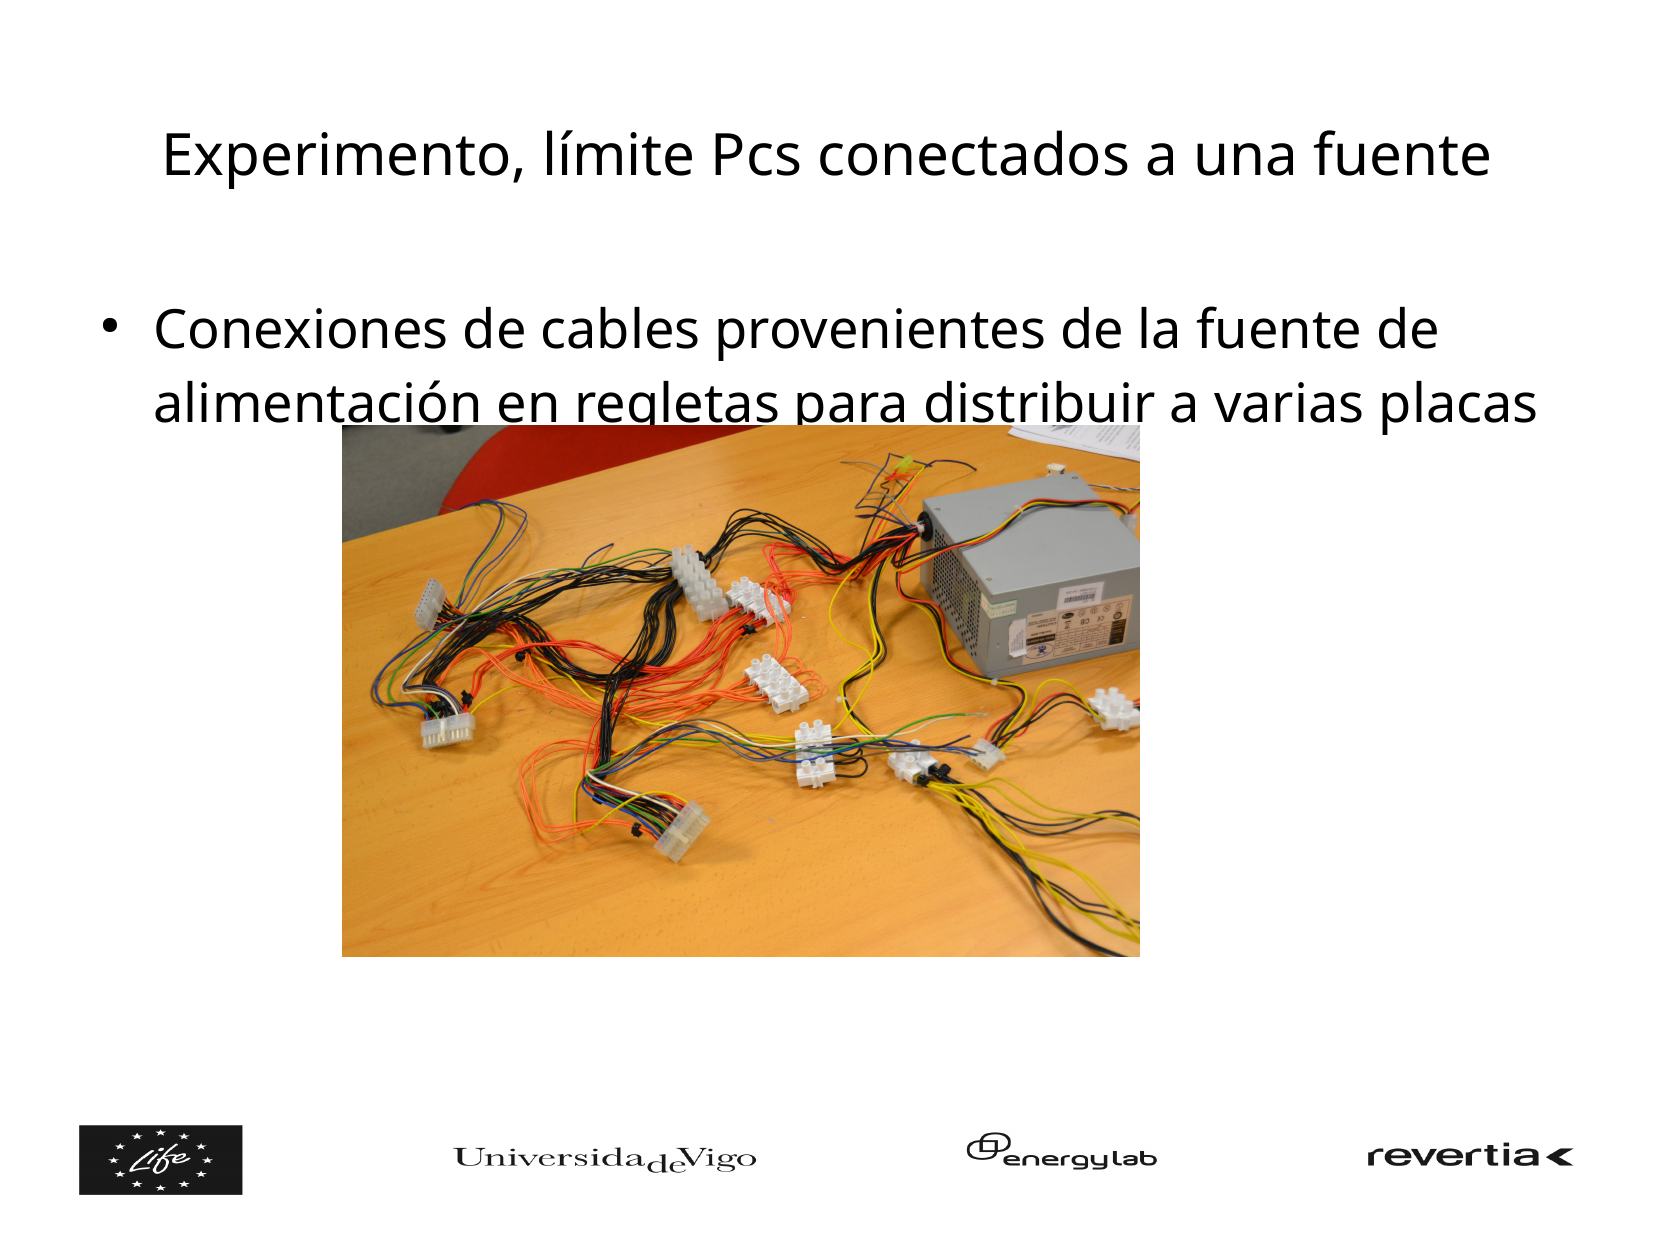

# Experimento, límite Pcs conectados a una fuente
Conexiones de cables provenientes de la fuente de alimentación en regletas para distribuir a varias placas